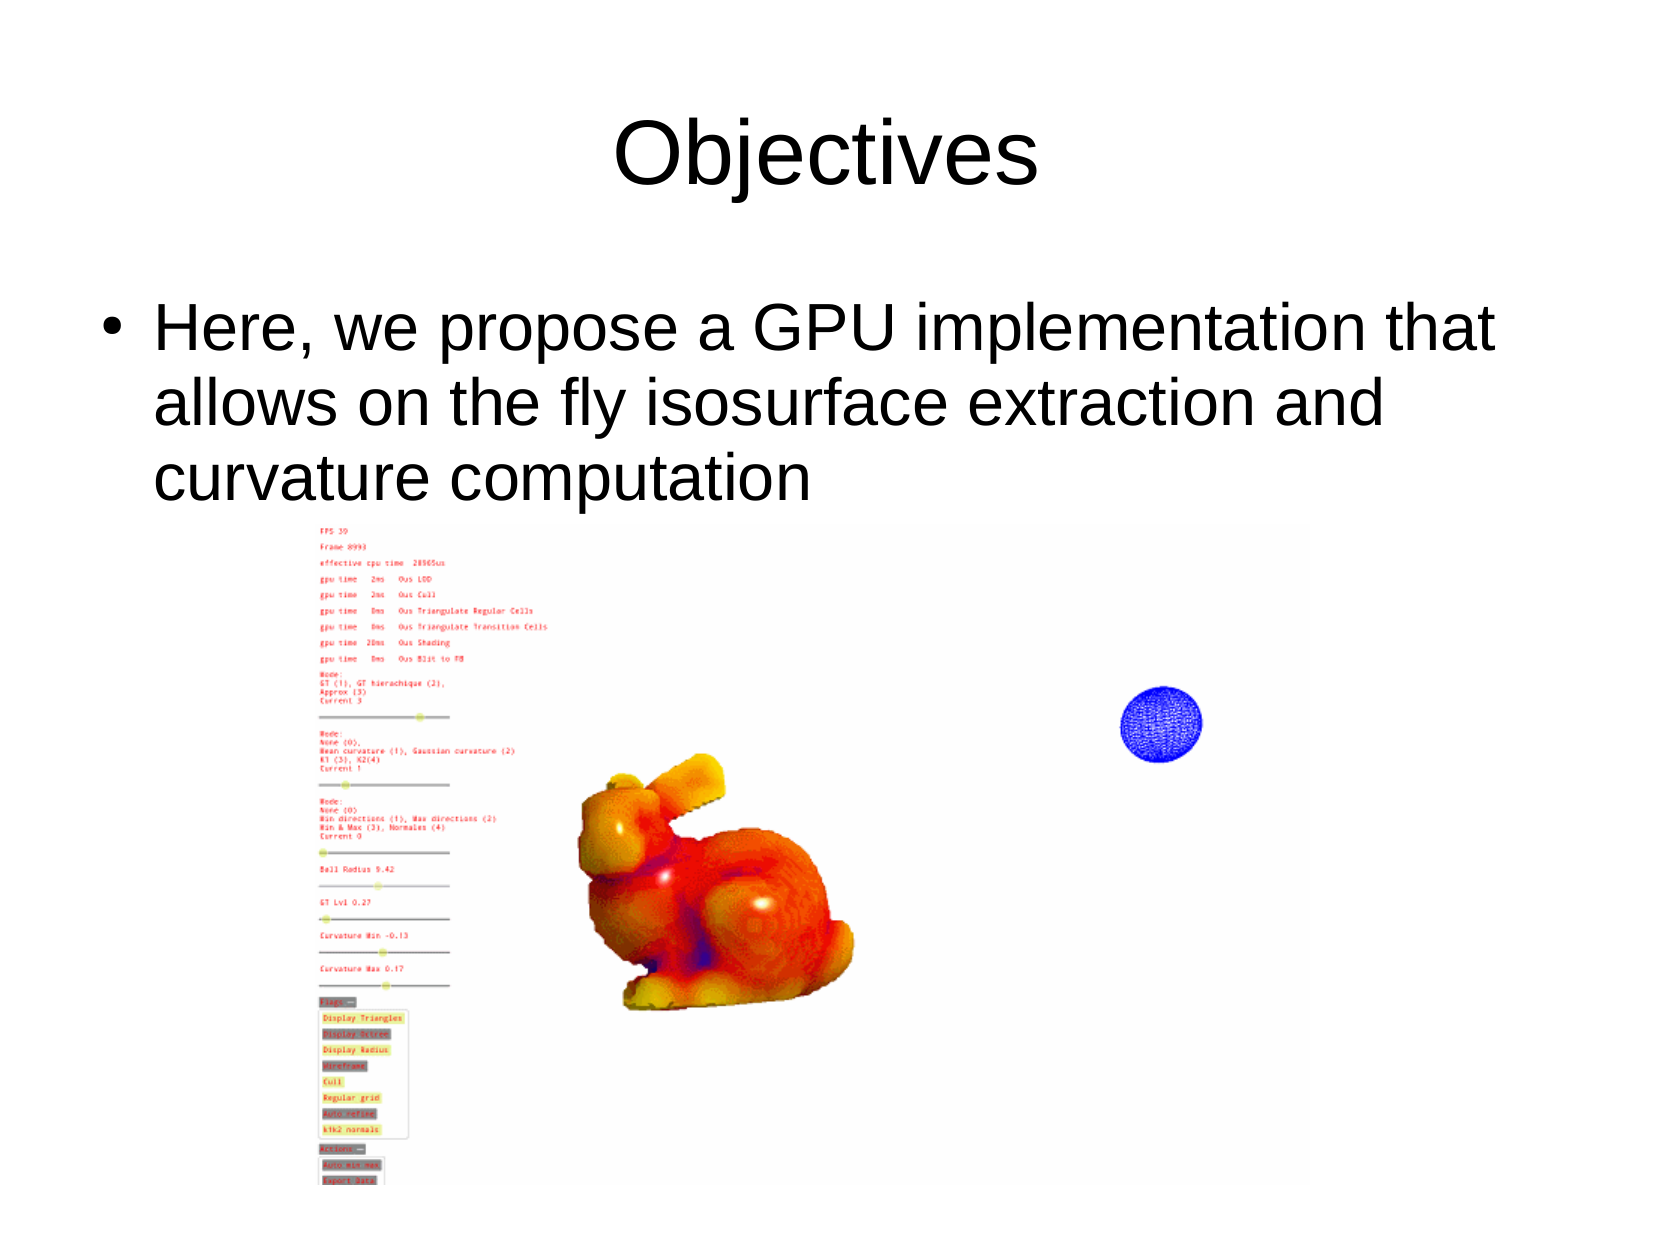

# Objectives
Here, we propose a GPU implementation that allows on the fly isosurface extraction and curvature computation